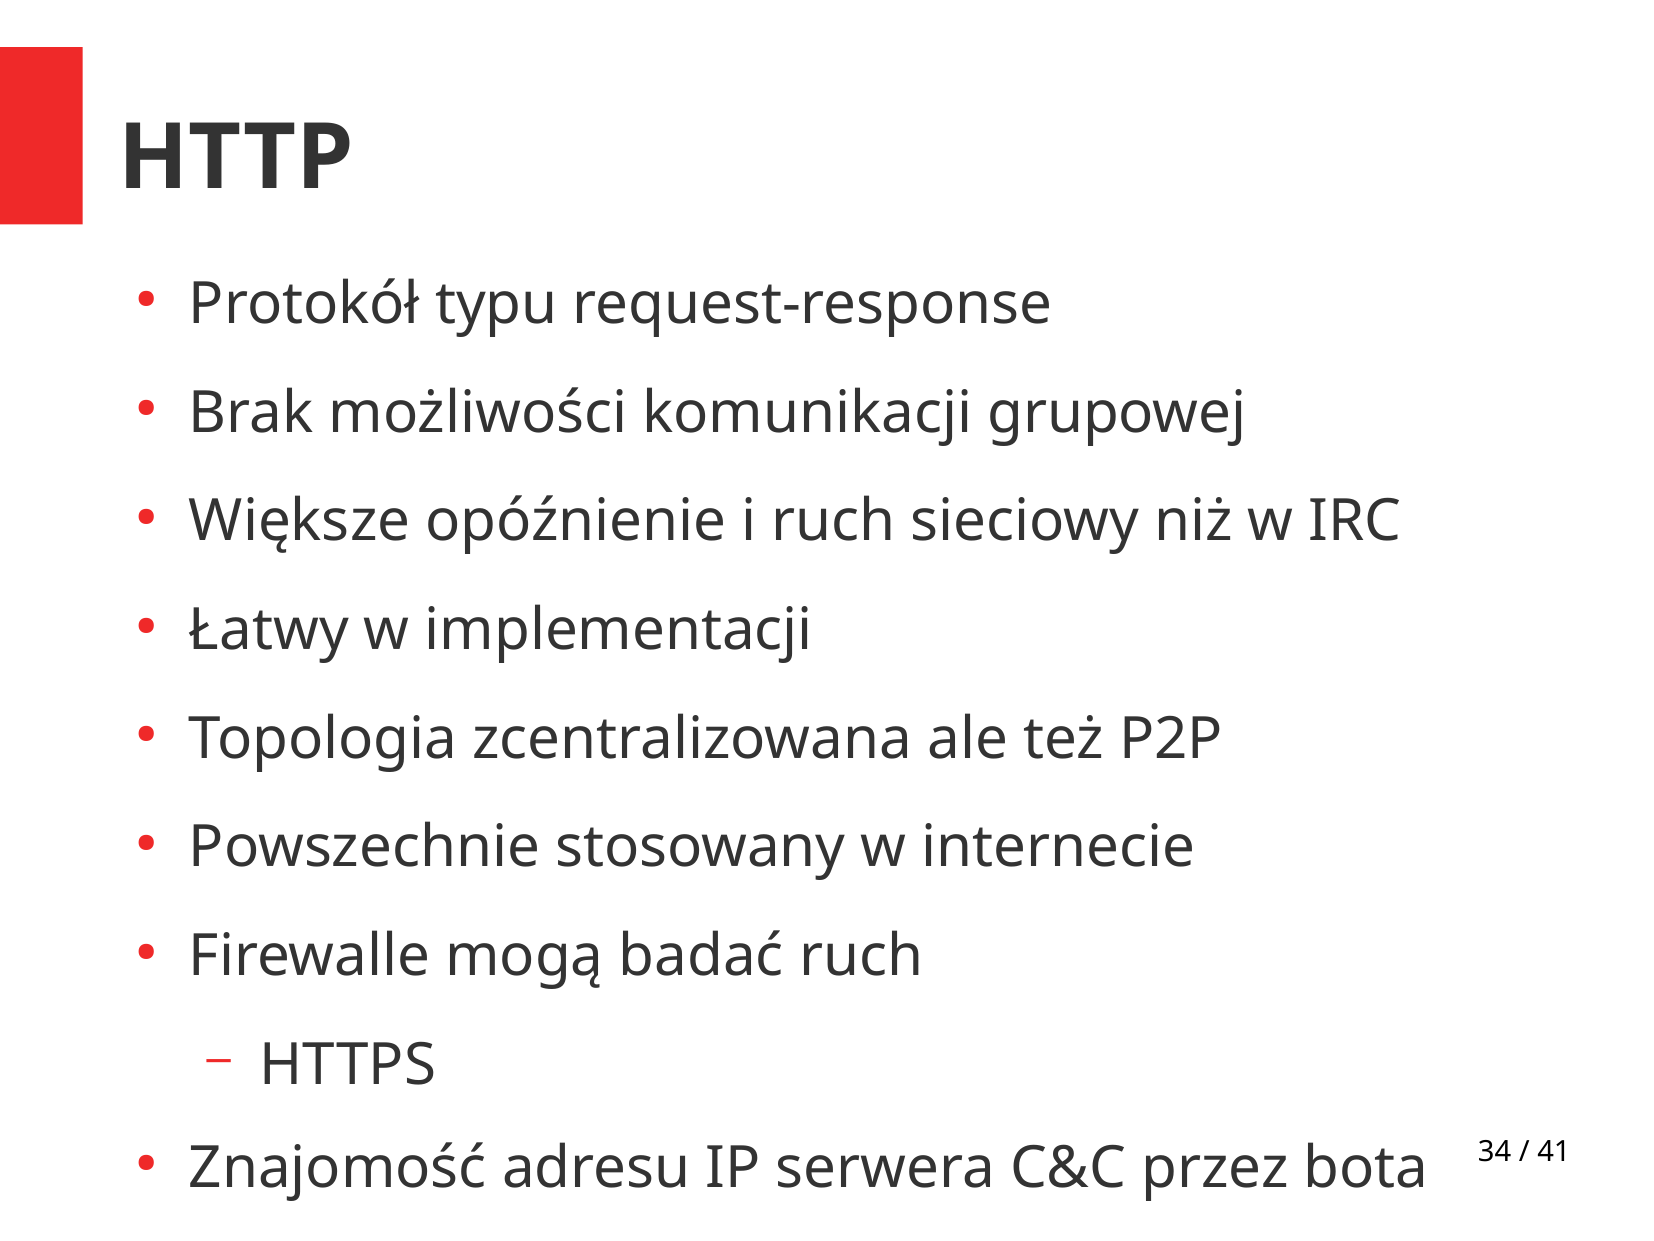

# HTTP
Protokół typu request-response
Brak możliwości komunikacji grupowej
Większe opóźnienie i ruch sieciowy niż w IRC
Łatwy w implementacji
Topologia zcentralizowana ale też P2P
Powszechnie stosowany w internecie
Firewalle mogą badać ruch
HTTPS
Znajomość adresu IP serwera C&C przez bota
34